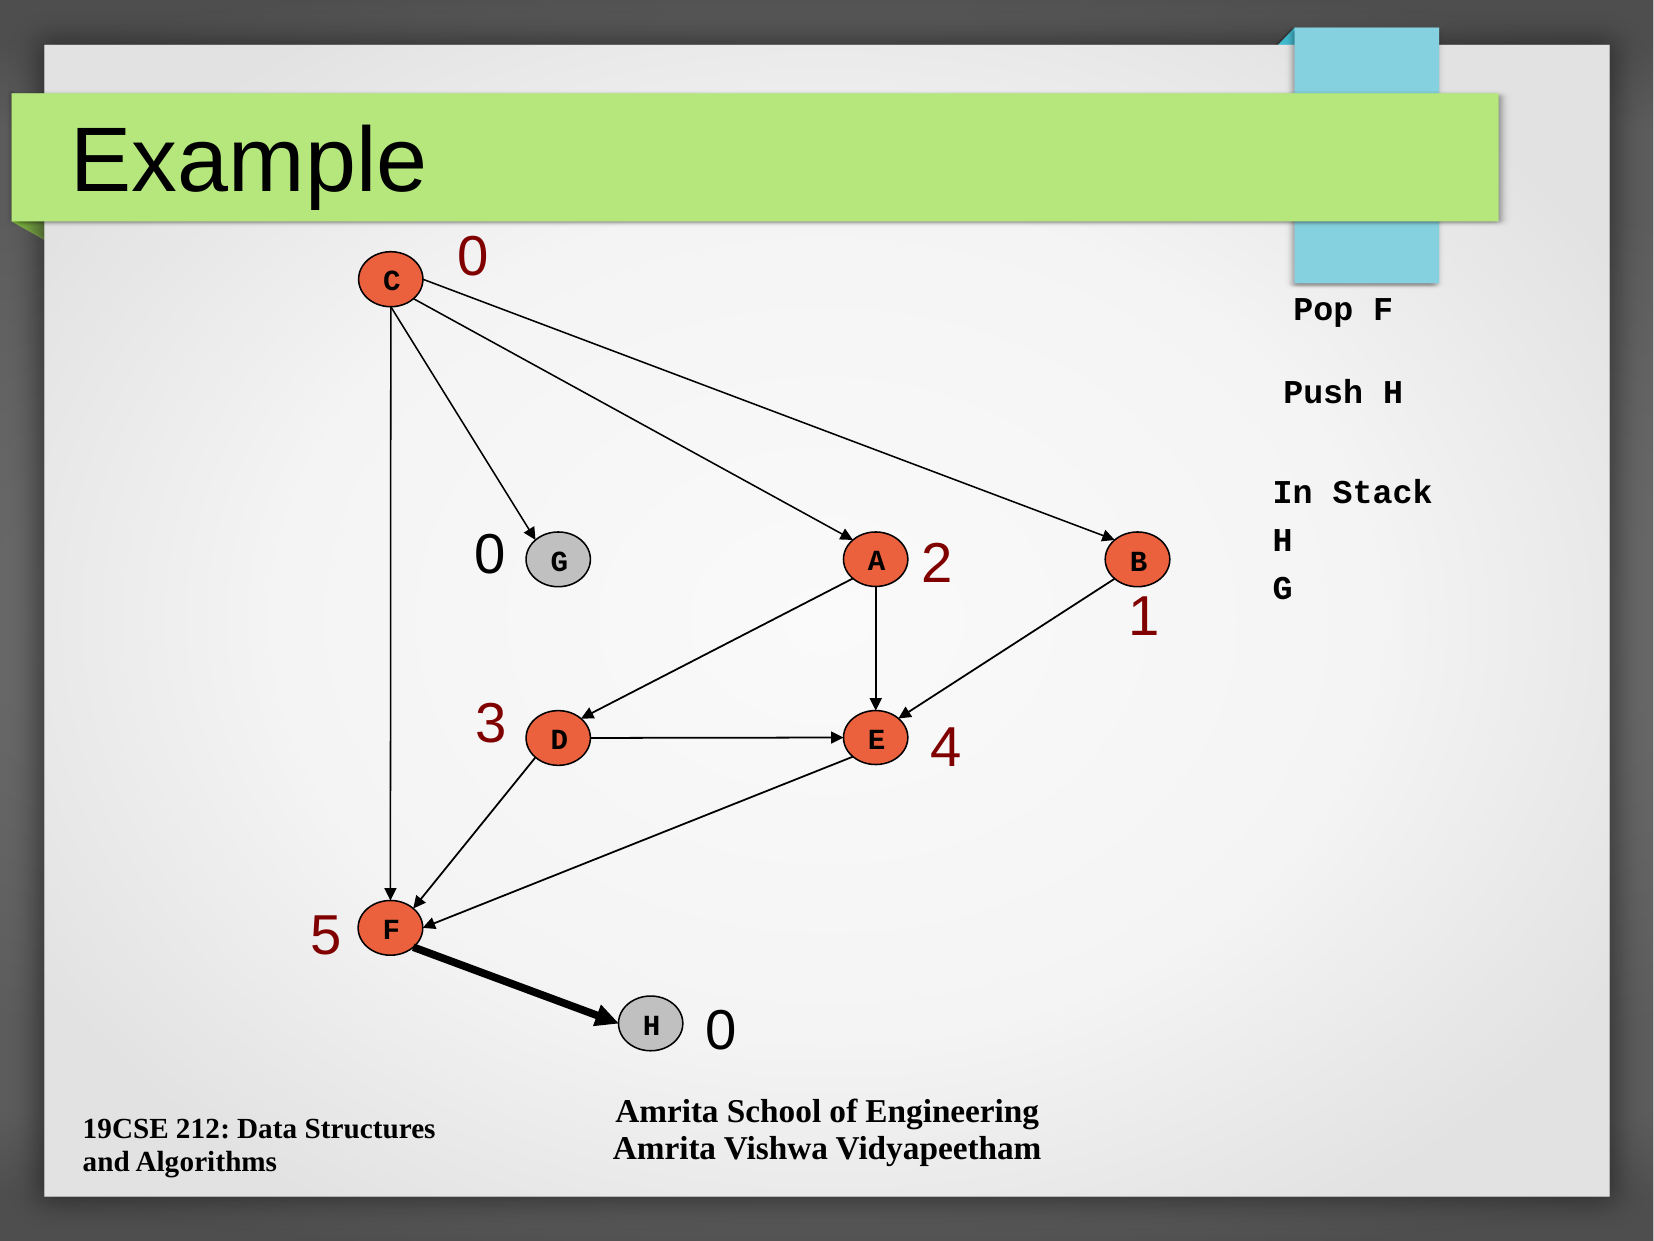

# Example
0
C
Pop F
Push H
In Stack
H
G
0
2
G
A
B
1
3
4
D
E
5
F
0
H